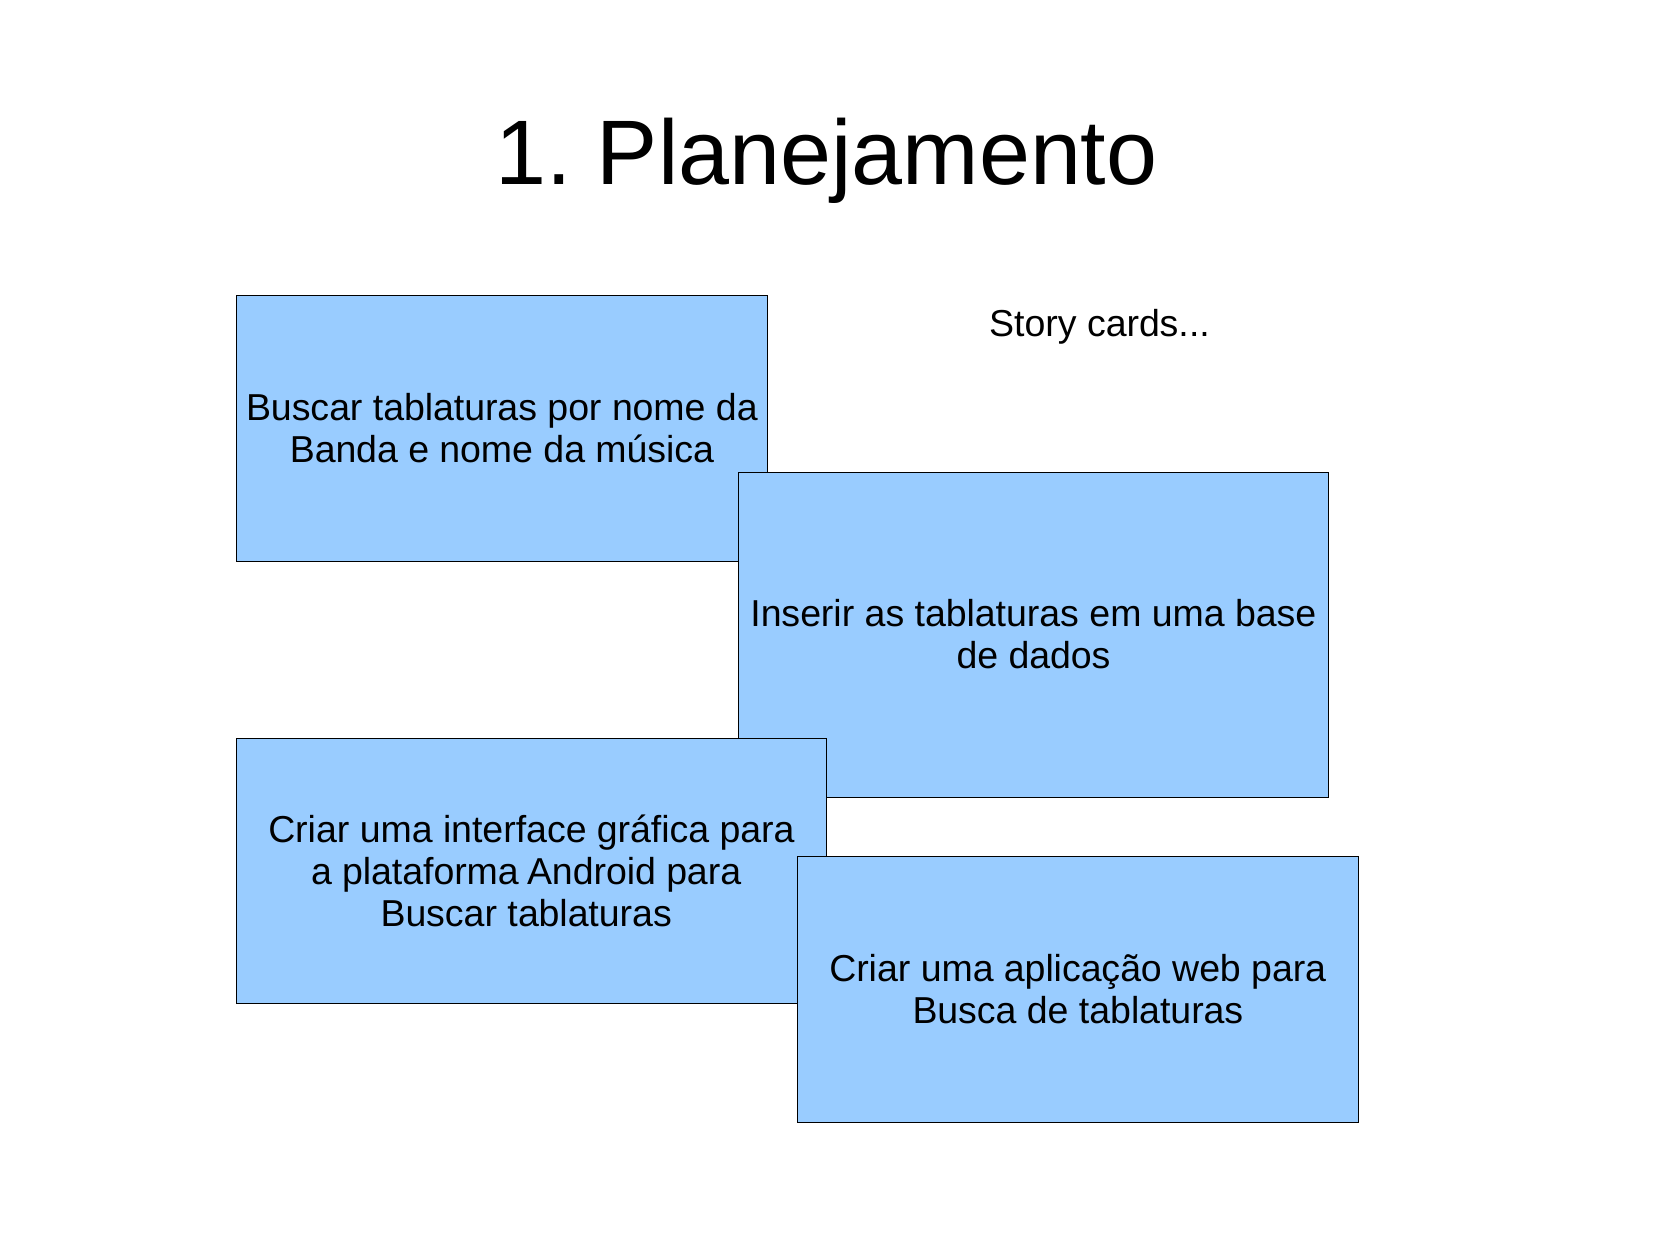

# 1. Planejamento
Buscar tablaturas por nome da
Banda e nome da música
Story cards...
Inserir as tablaturas em uma base
de dados
Criar uma interface gráfica para
a plataforma Android para
Buscar tablaturas
Criar uma aplicação web para
Busca de tablaturas